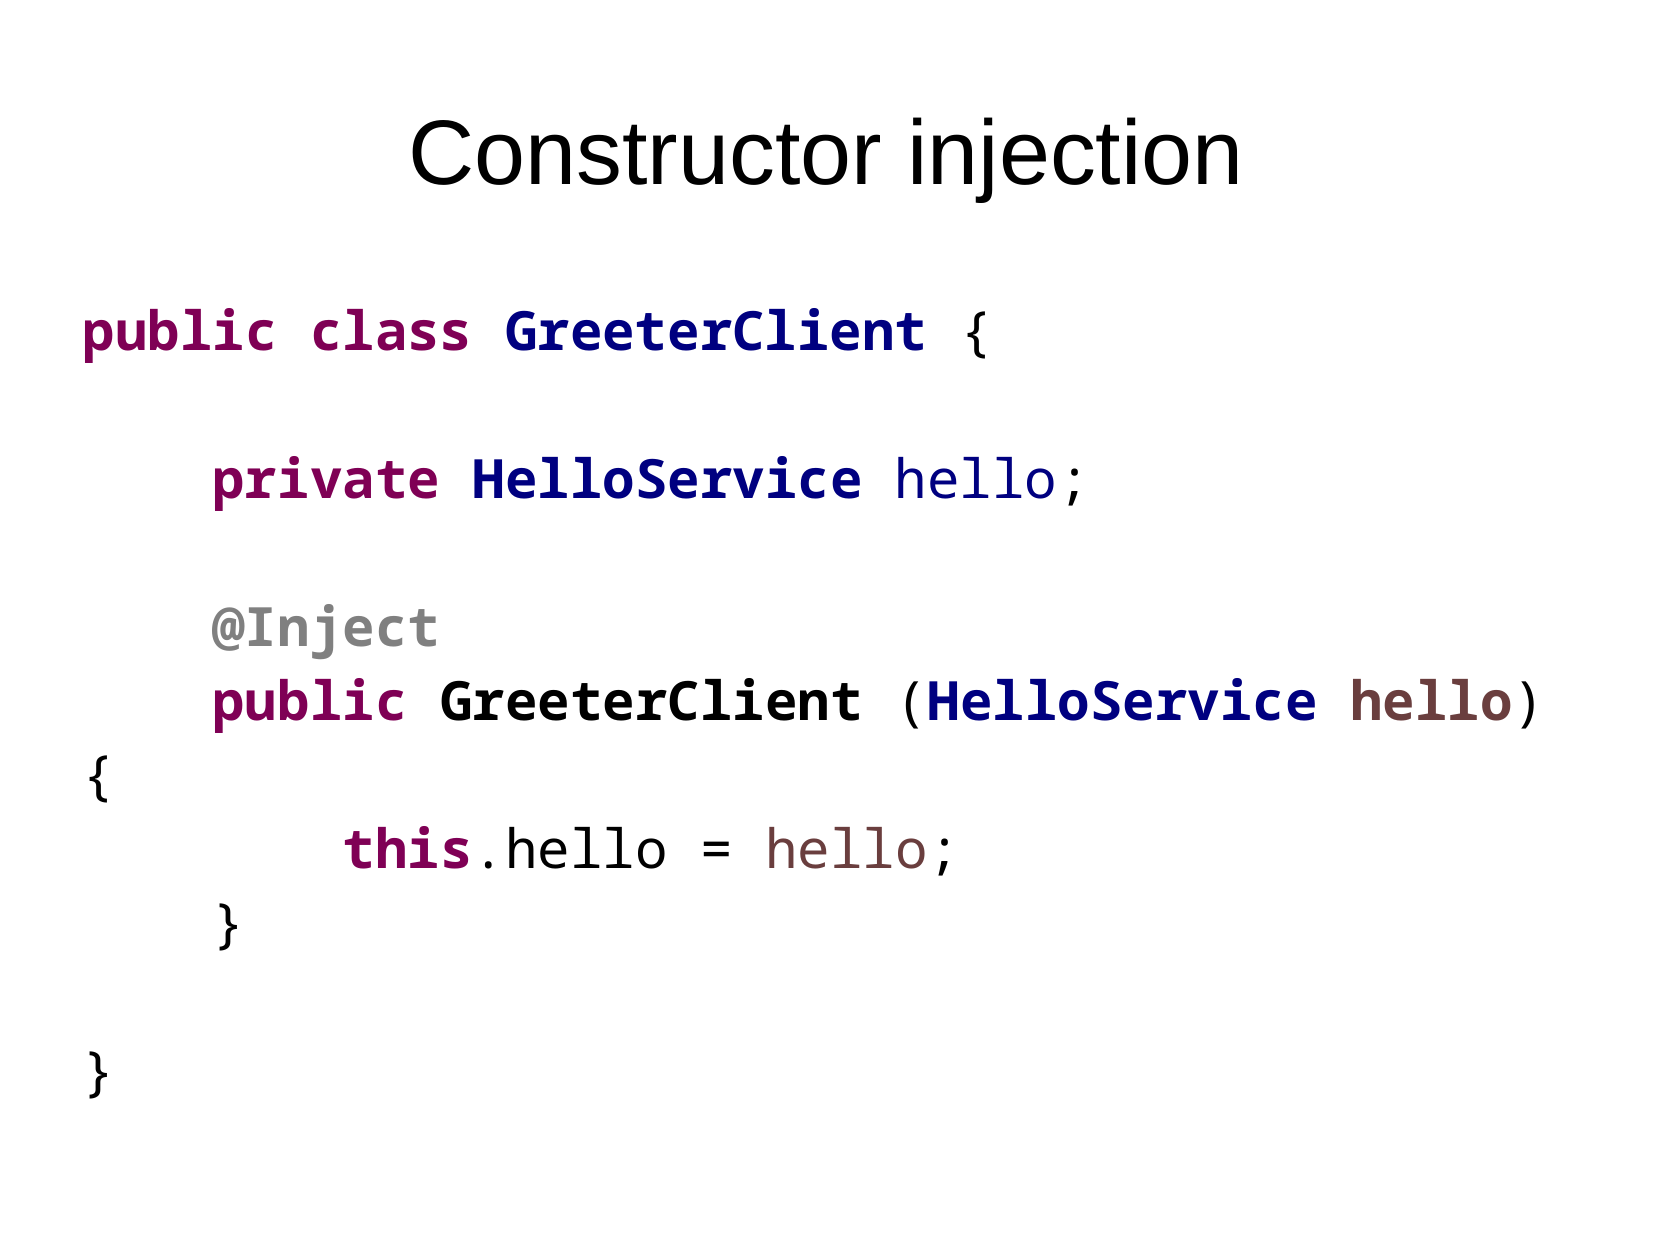

# Constructor injection
public class GreeterClient {
 private HelloService hello;
 @Inject
 public GreeterClient (HelloService hello) {
 this.hello = hello;
 }
}